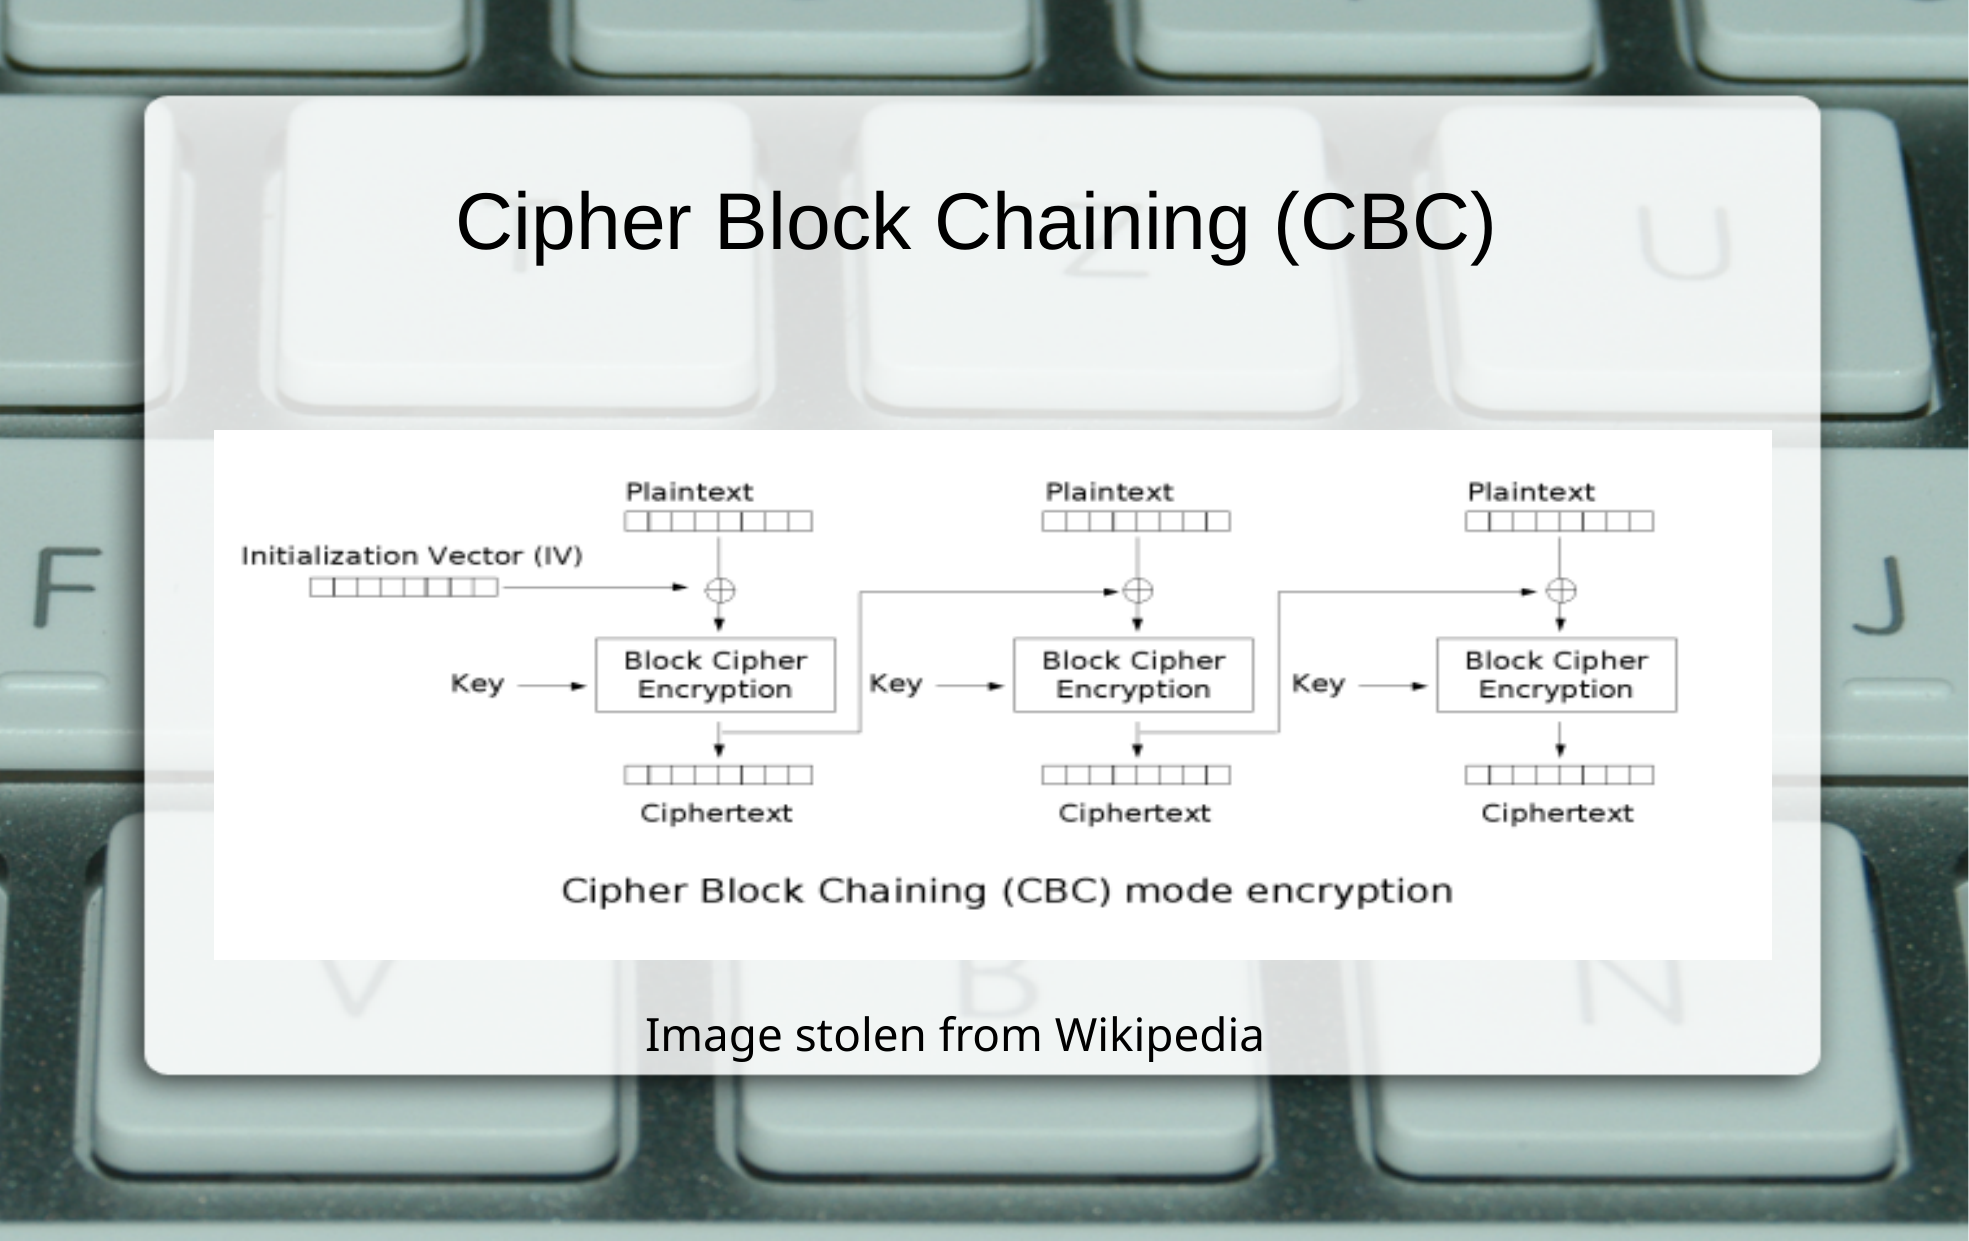

# Cipher Block Chaining (CBC)
Image stolen from Wikipedia